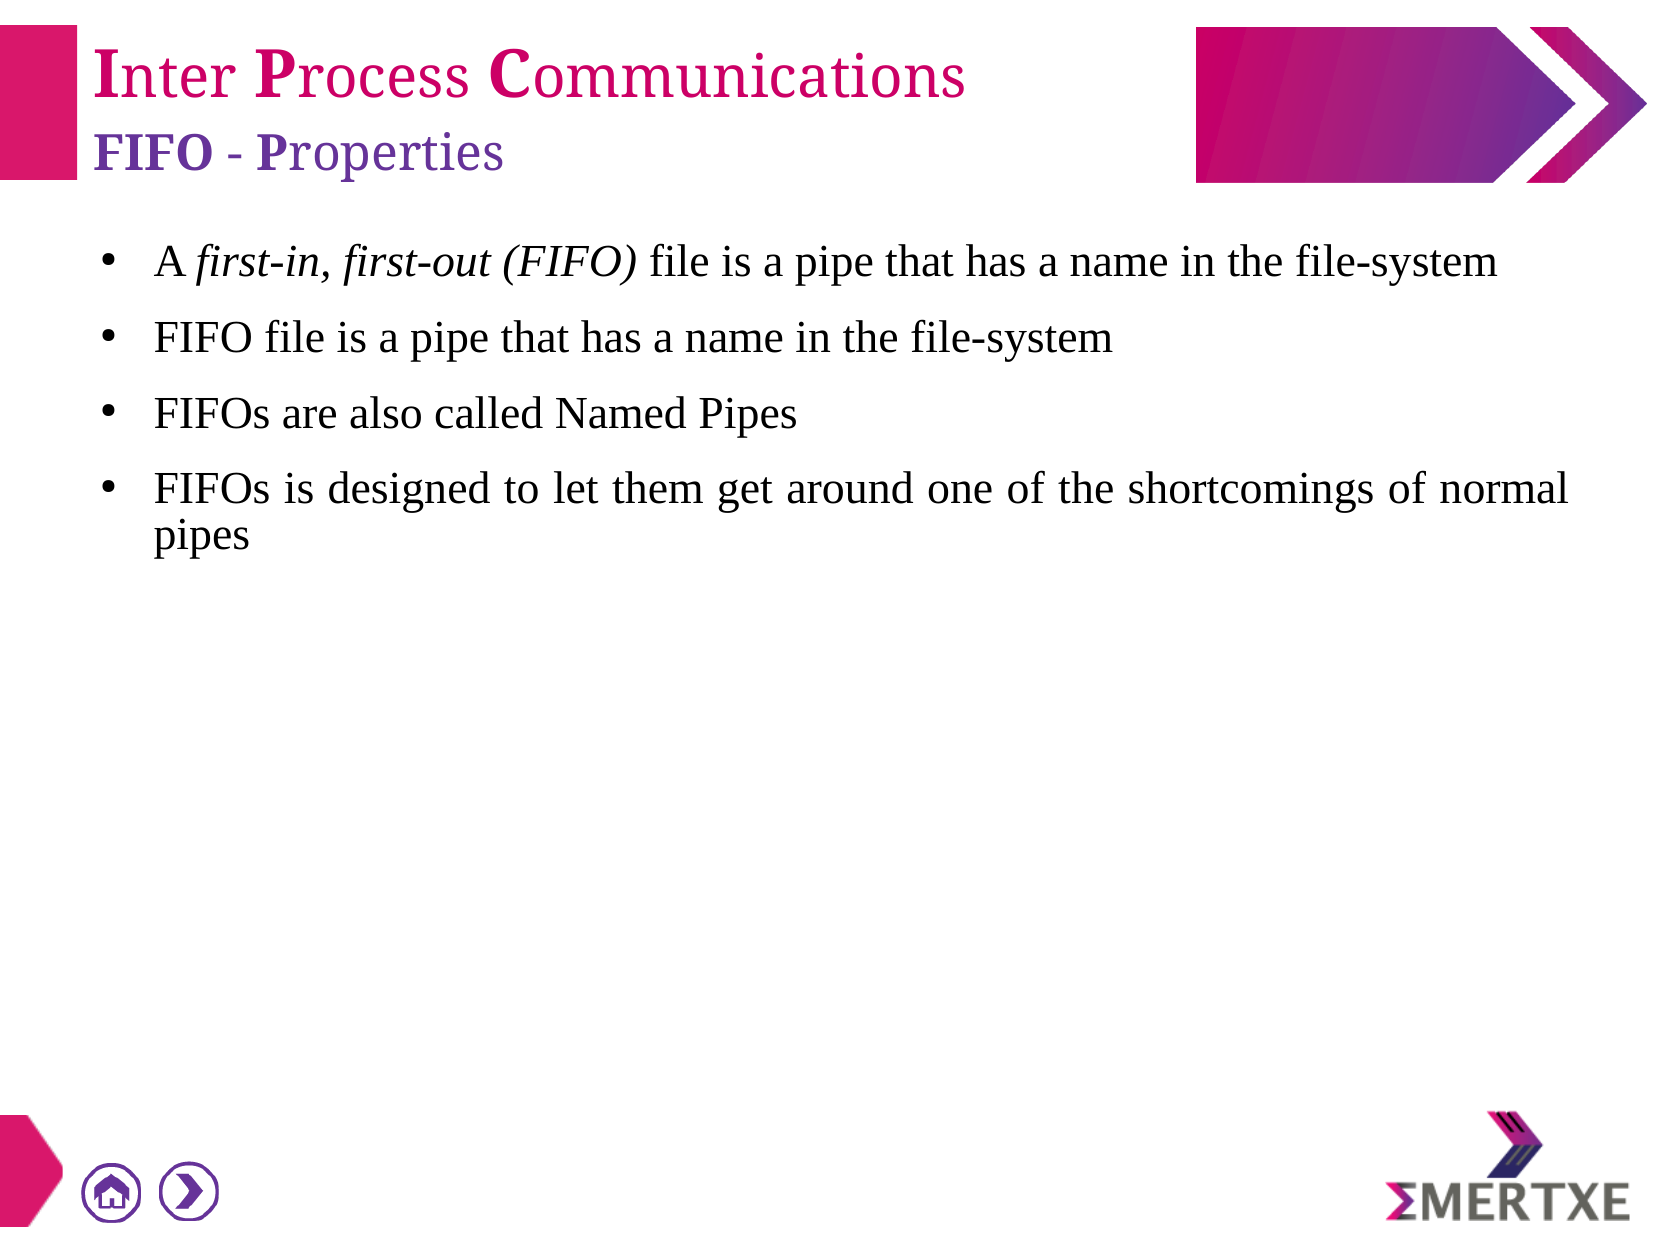

# Inter Process Communications FIFO - Properties
A first-in, first-out (FIFO) file is a pipe that has a name in the file-system
FIFO file is a pipe that has a name in the file-system
FIFOs are also called Named Pipes
FIFOs is designed to let them get around one of the shortcomings of normal pipes